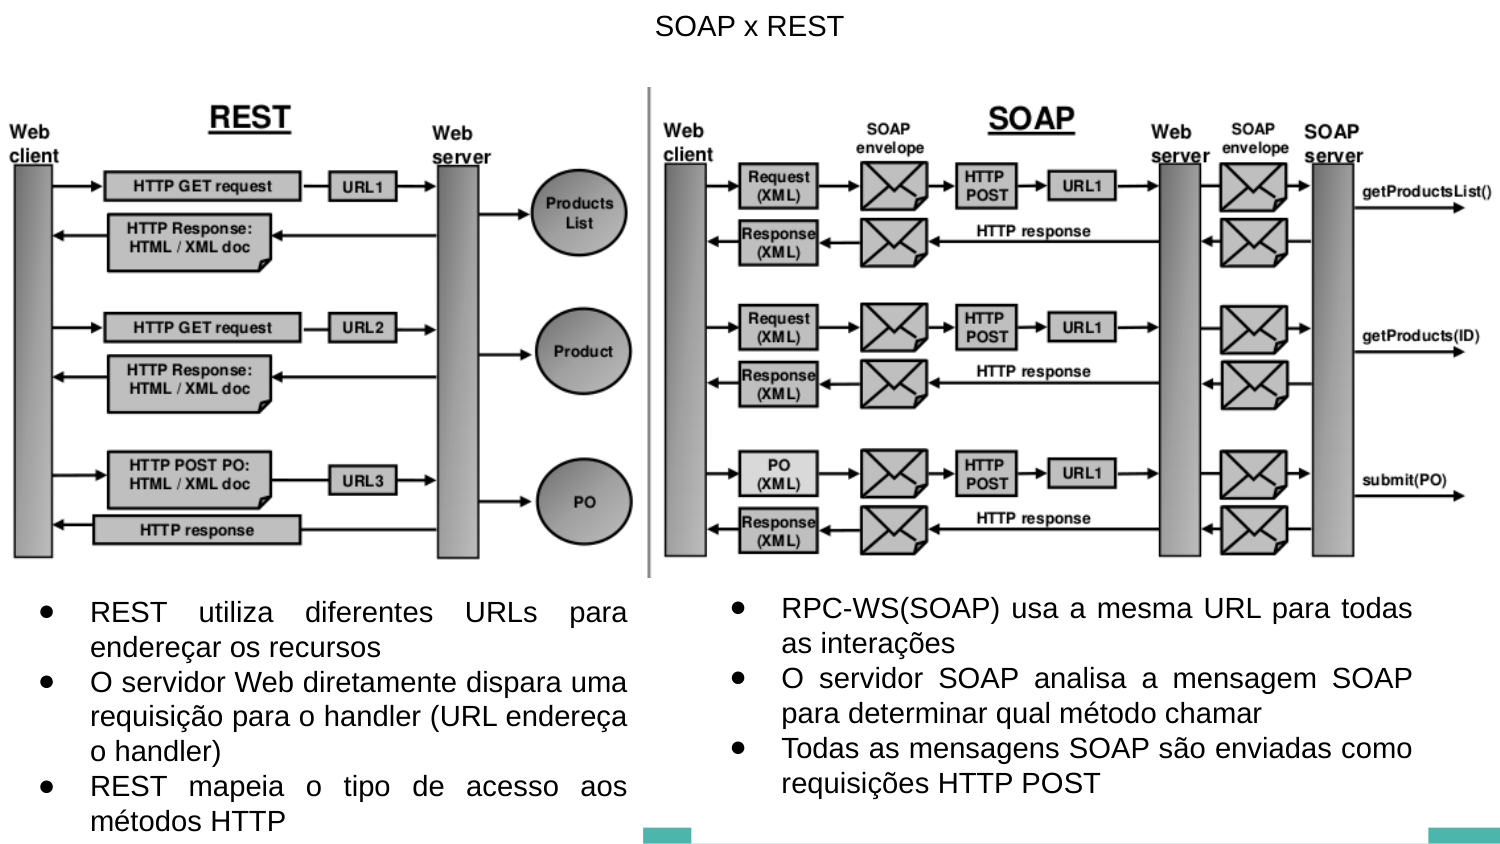

# SOAP x REST
RPC-WS(SOAP) usa a mesma URL para todas as interações
O servidor SOAP analisa a mensagem SOAP para determinar qual método chamar
Todas as mensagens SOAP são enviadas como requisições HTTP POST
REST utiliza diferentes URLs para endereçar os recursos
O servidor Web diretamente dispara uma requisição para o handler (URL endereça o handler)
REST mapeia o tipo de acesso aos métodos HTTP